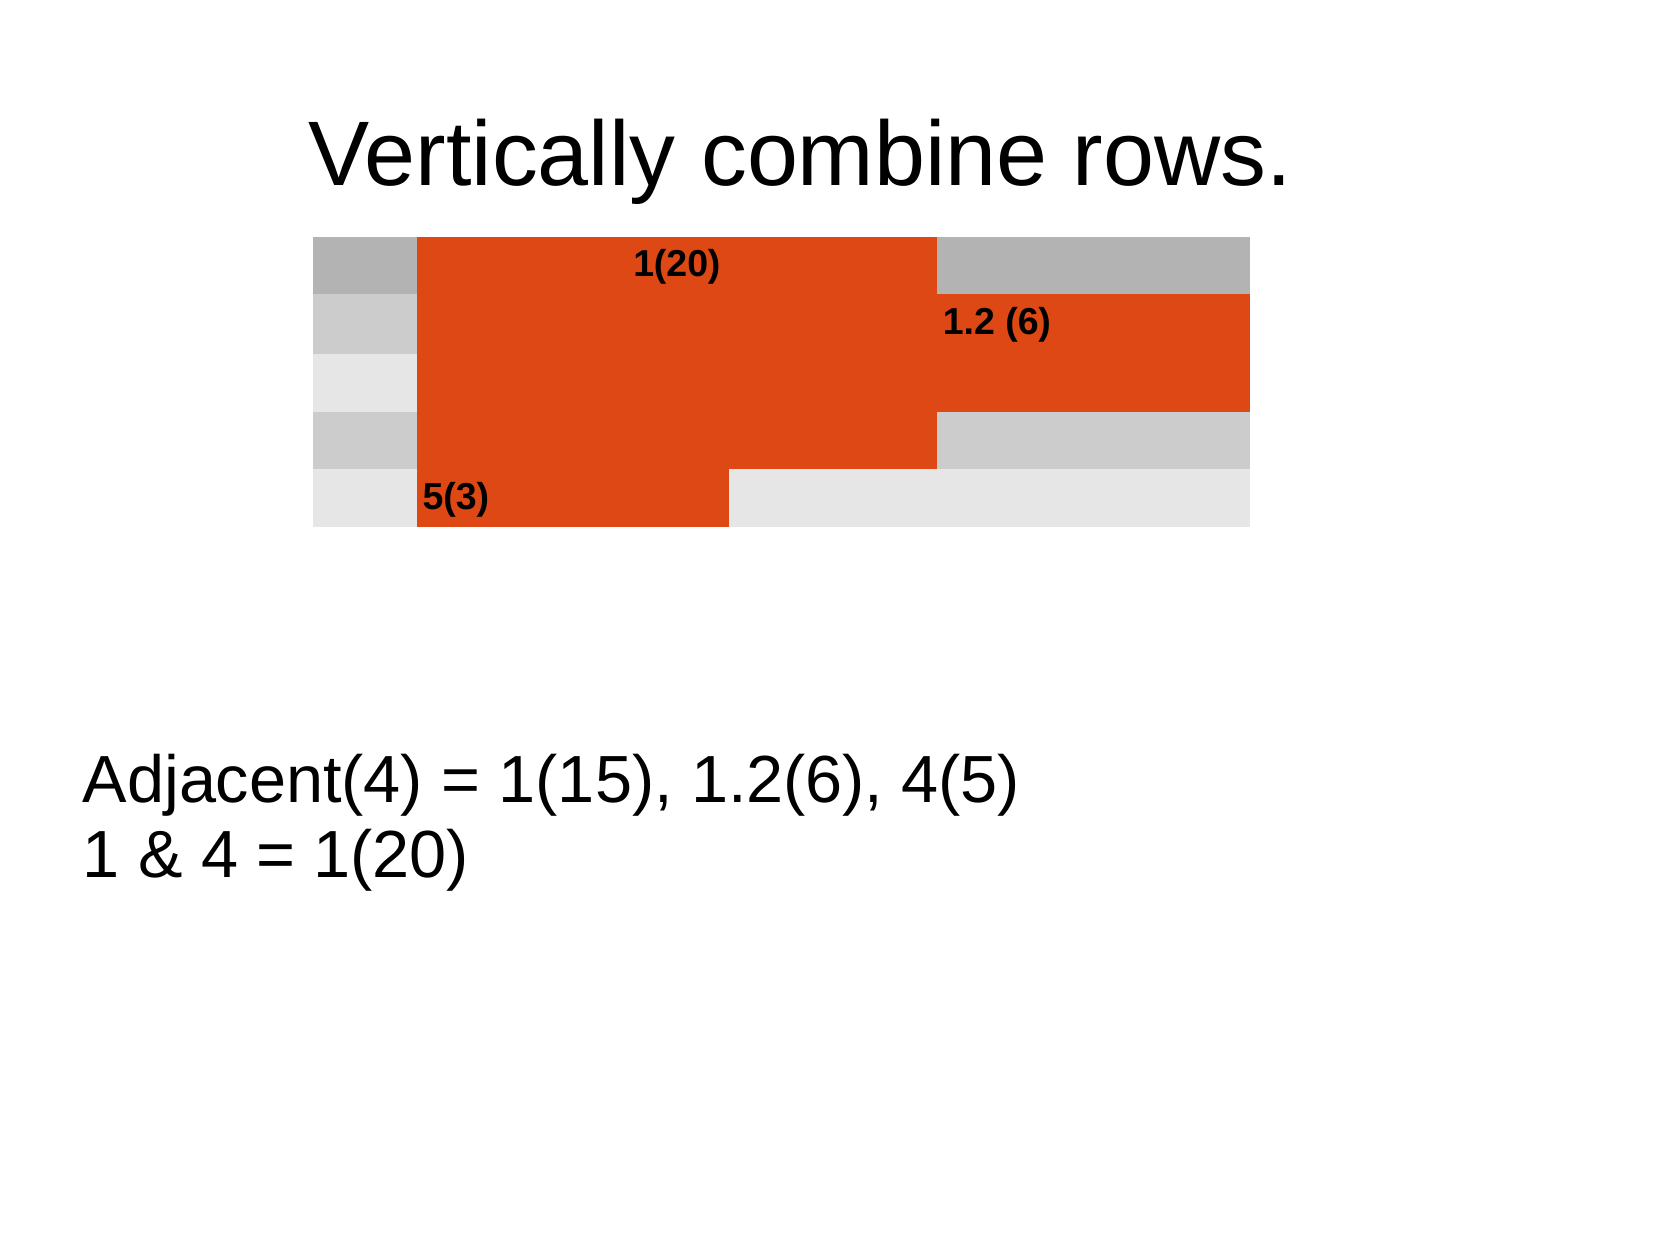

# Vertically combine rows.
| | 1(20) | | | | | |
| --- | --- | --- | --- | --- | --- | --- |
| | | | | 1.2 (6) | | |
| | | | | | | |
| | | | | | | |
| | 5(3) | | | | | |
Adjacent(4) = 1(15), 1.2(6), 4(5)
1 & 4 = 1(20)